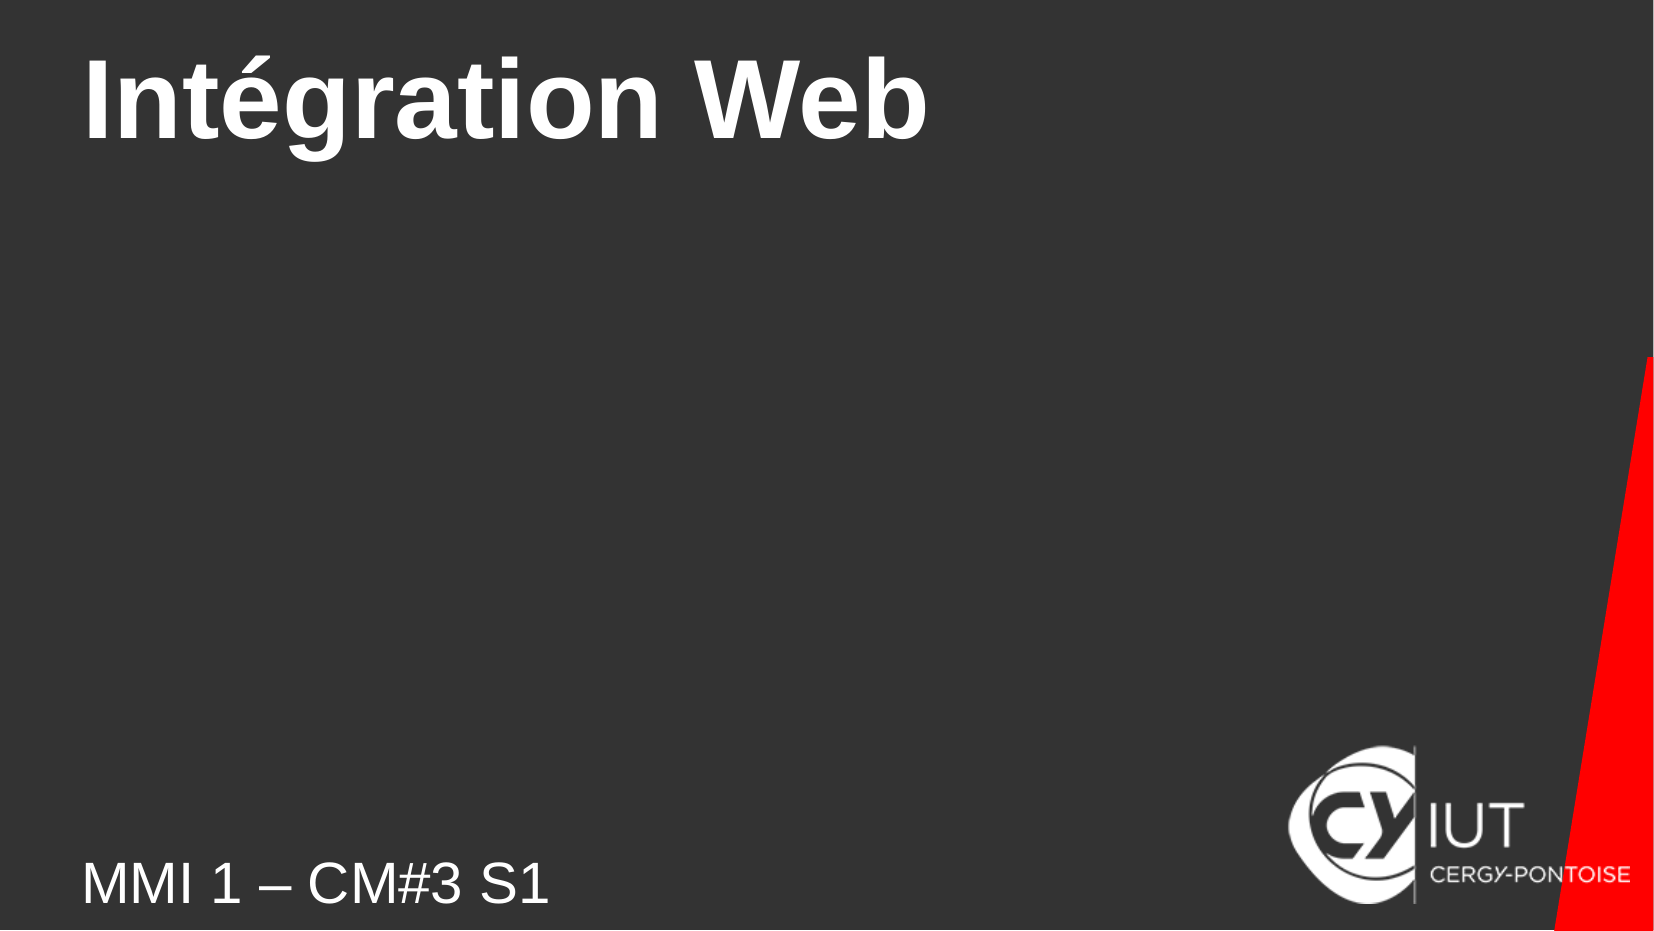

# Intégration Web
MMI 1 – CM#3 S1